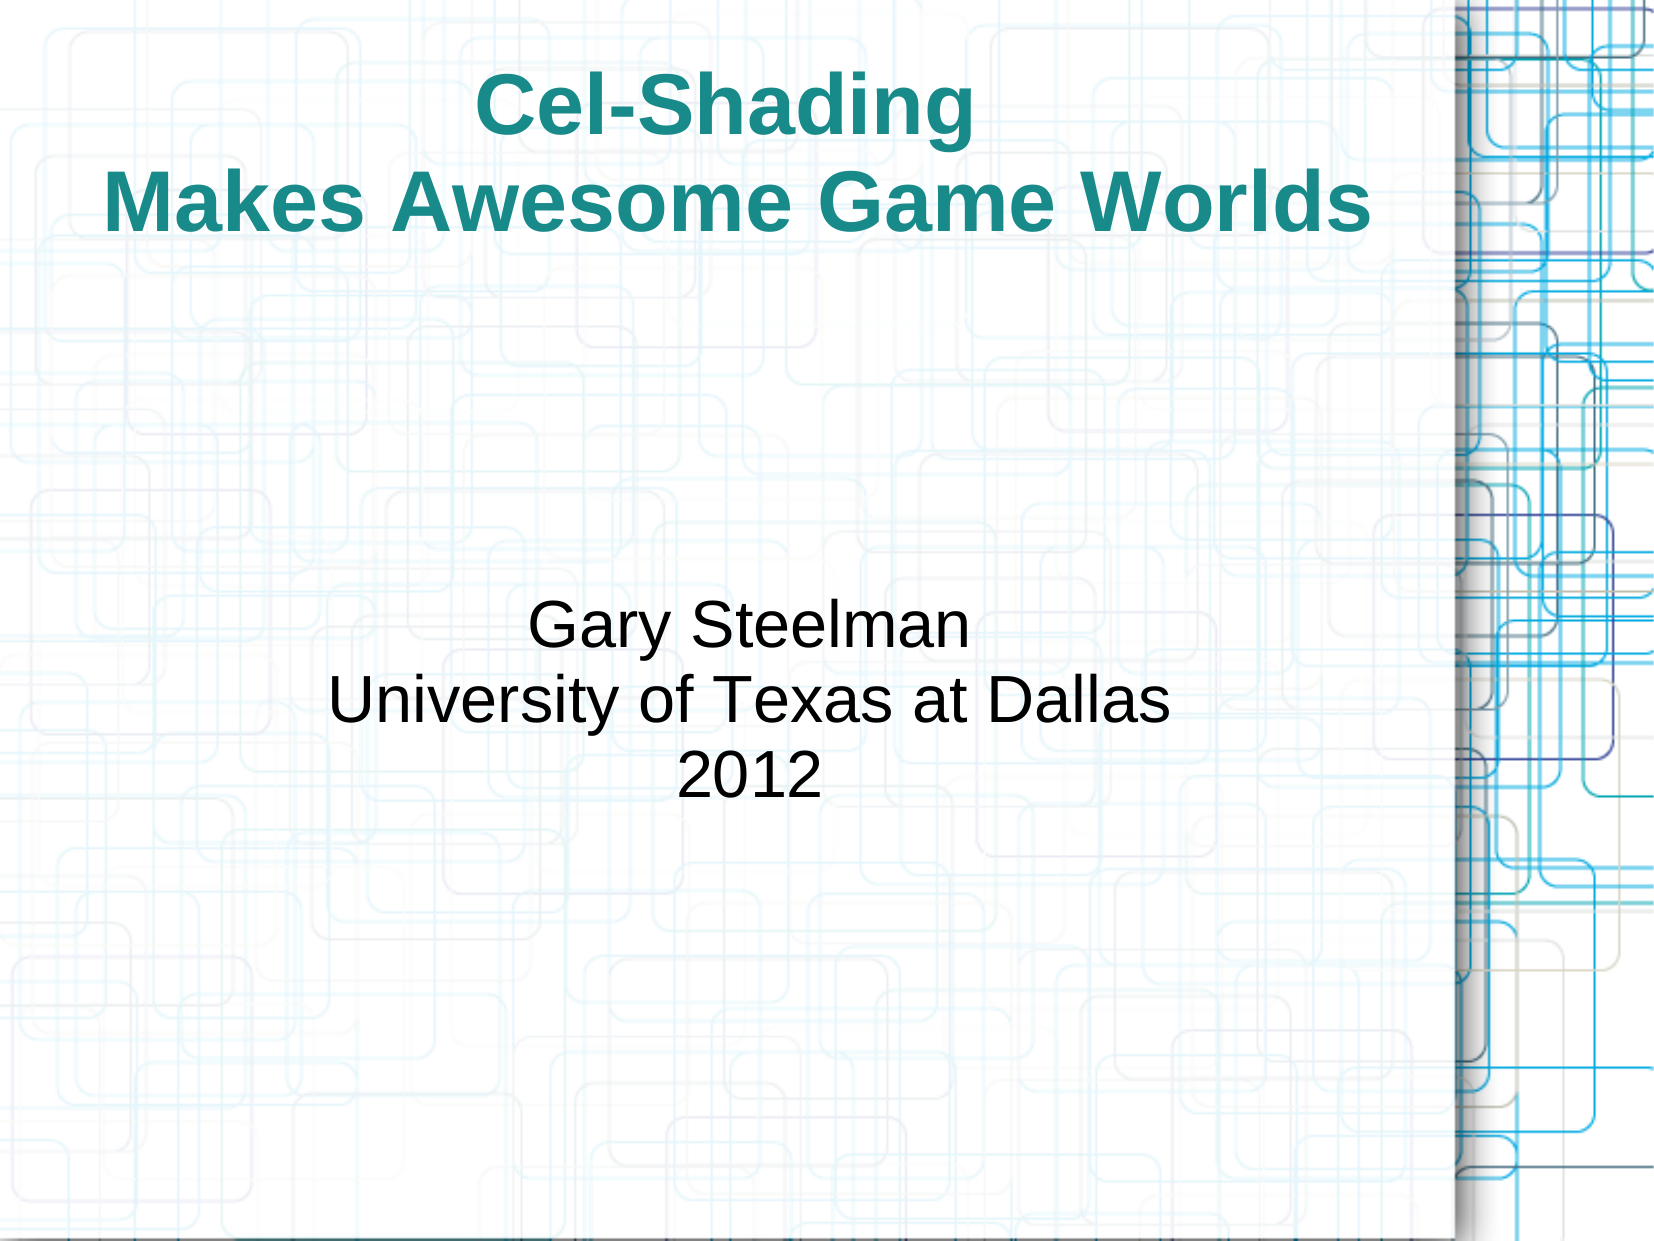

# Cel-Shading Makes Awesome Game Worlds
Gary Steelman
University of Texas at Dallas
2012